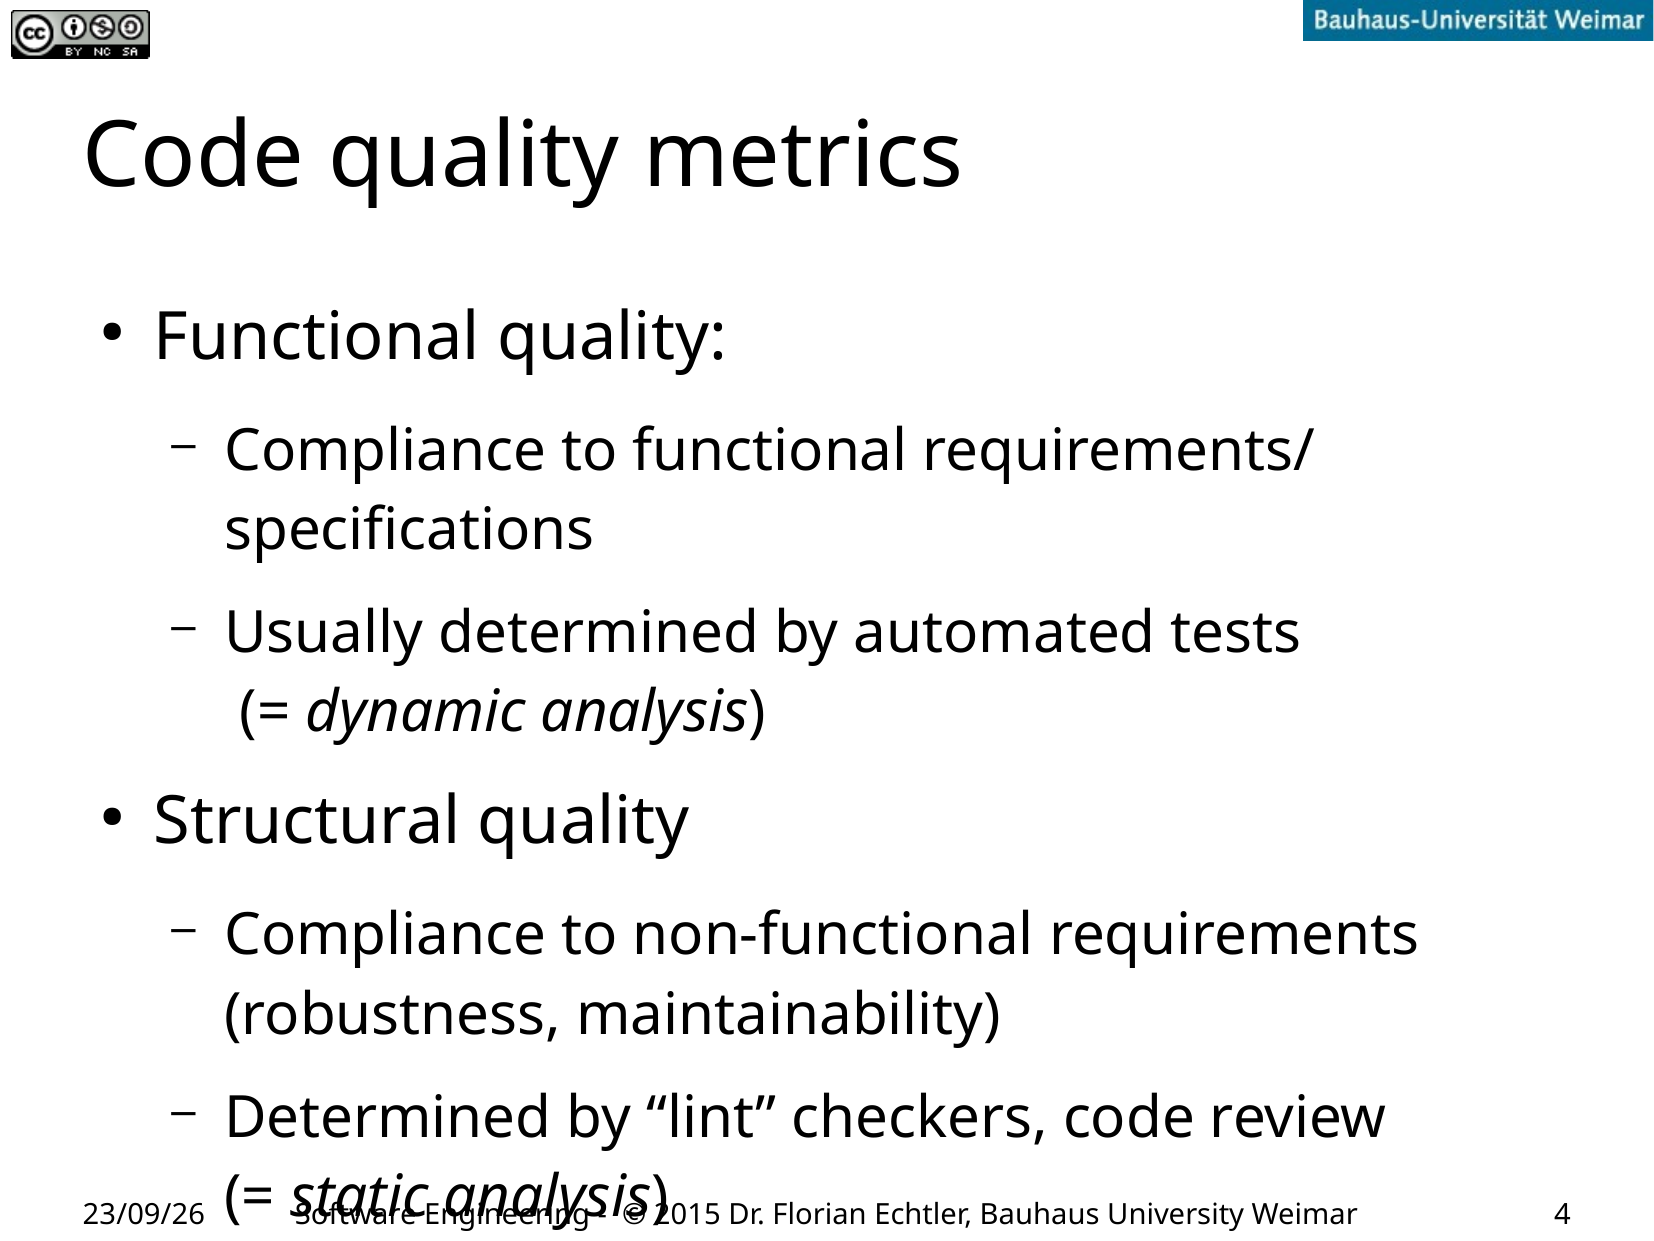

# Code quality metrics
Functional quality:
Compliance to functional requirements/ specifications
Usually determined by automated tests (= dynamic analysis)
Structural quality
Compliance to non-functional requirements (robustness, maintainability)
Determined by “lint” checkers, code review (= static analysis)
Software Engineering - © 2015 Dr. Florian Echtler, Bauhaus University Weimar
4